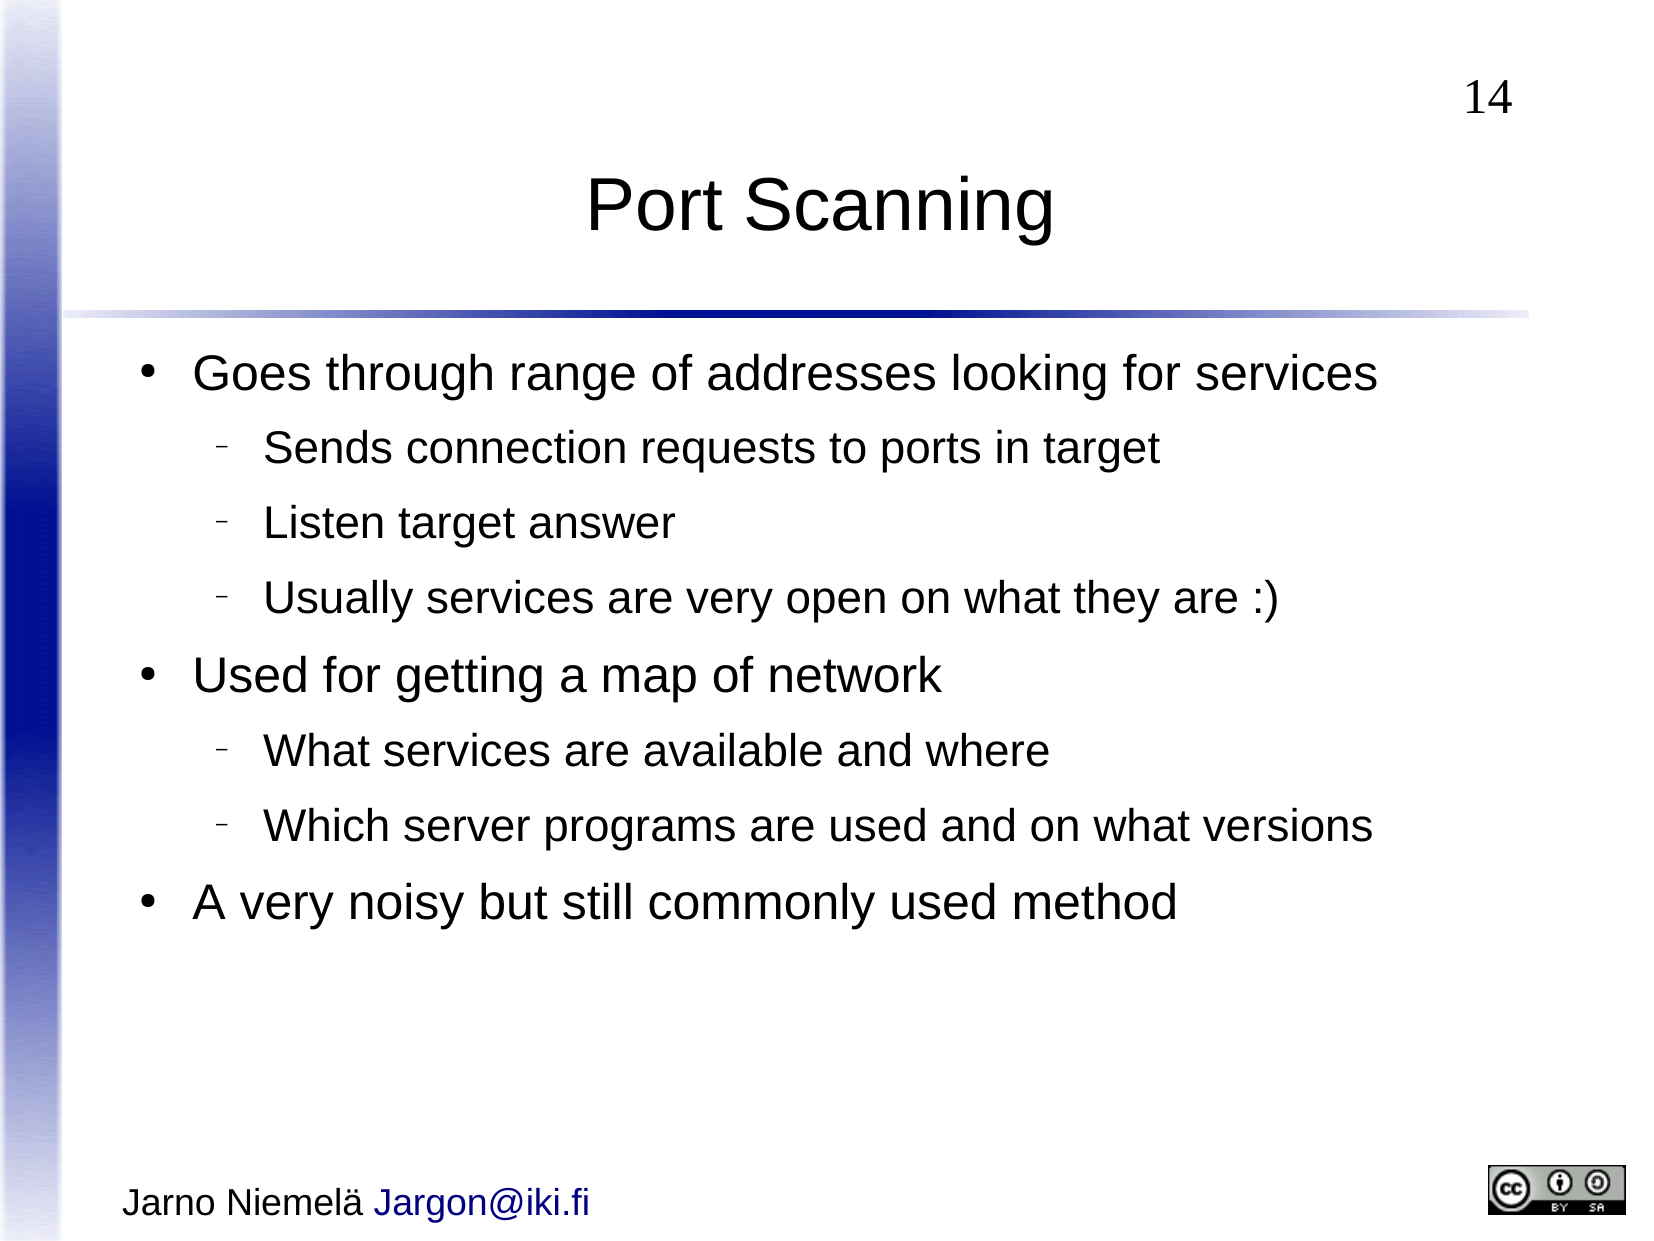

# Port Scanning
Goes through range of addresses looking for services
Sends connection requests to ports in target
Listen target answer
Usually services are very open on what they are :)
Used for getting a map of network
What services are available and where
Which server programs are used and on what versions
A very noisy but still commonly used method